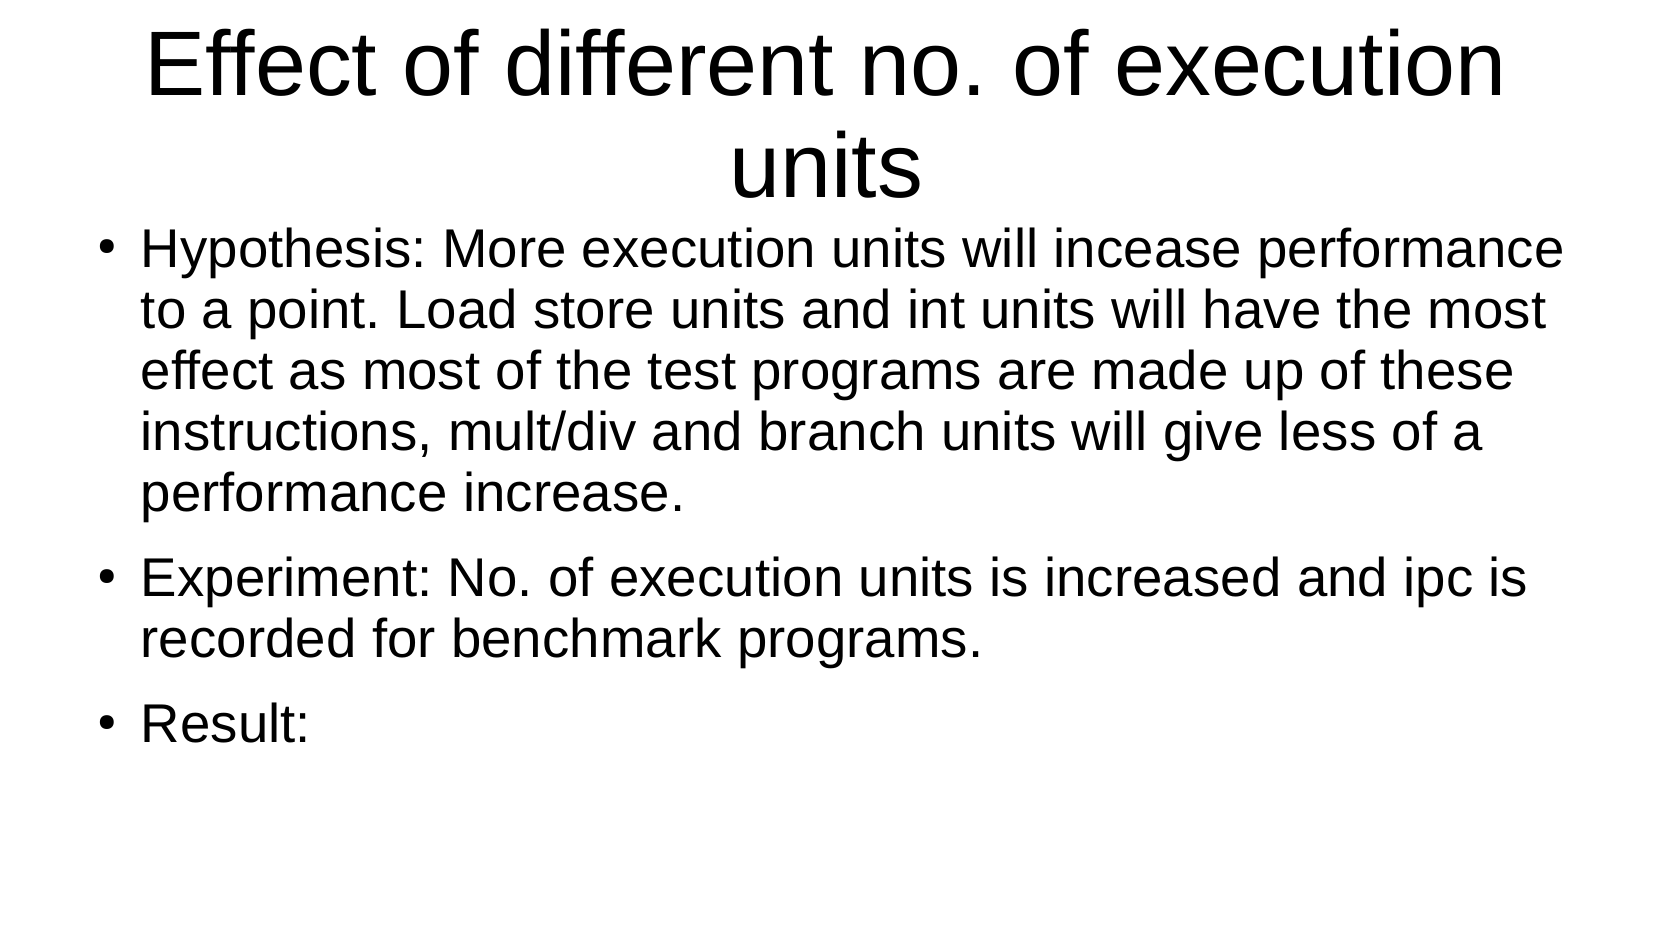

# Effect of different no. of execution units
Hypothesis: More execution units will incease performance to a point. Load store units and int units will have the most effect as most of the test programs are made up of these instructions, mult/div and branch units will give less of a performance increase.
Experiment: No. of execution units is increased and ipc is recorded for benchmark programs.
Result: